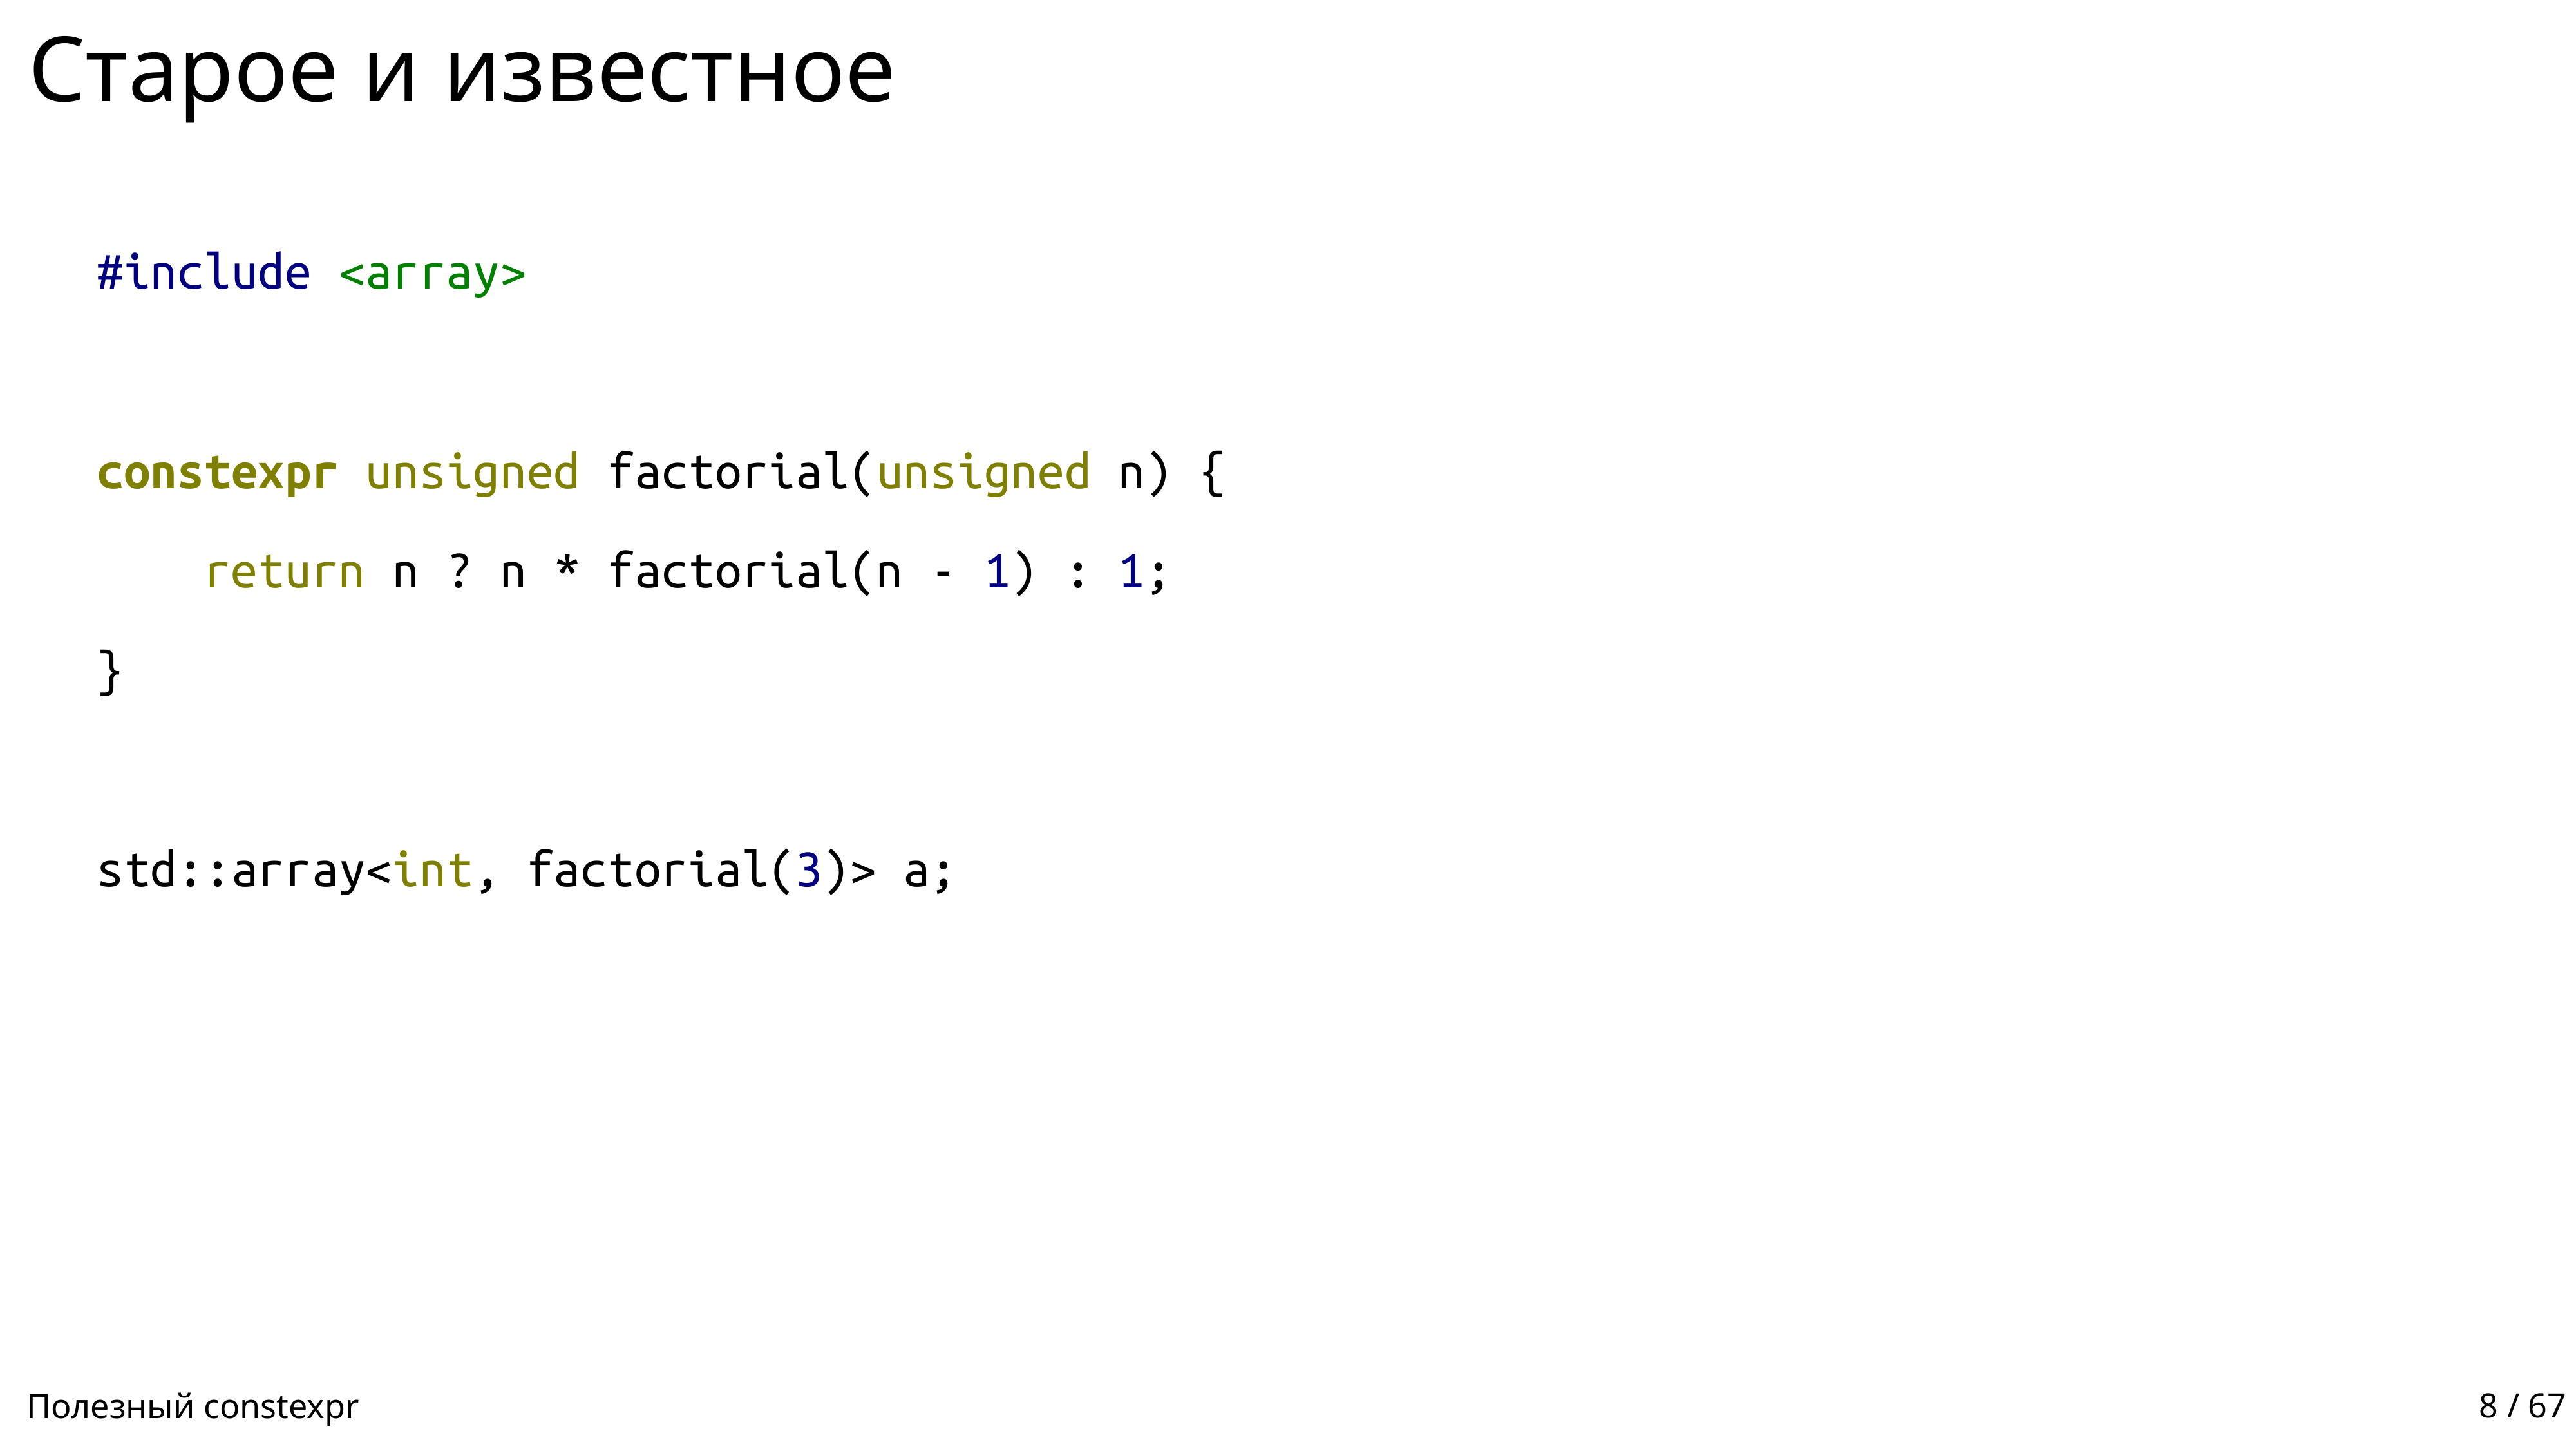

# Старое и известное
#include <array>
constexpr unsigned factorial(unsigned n) {
 return n ? n * factorial(n - 1) : 1;
}
std::array<int, factorial(3)> a;
Полезный constexpr